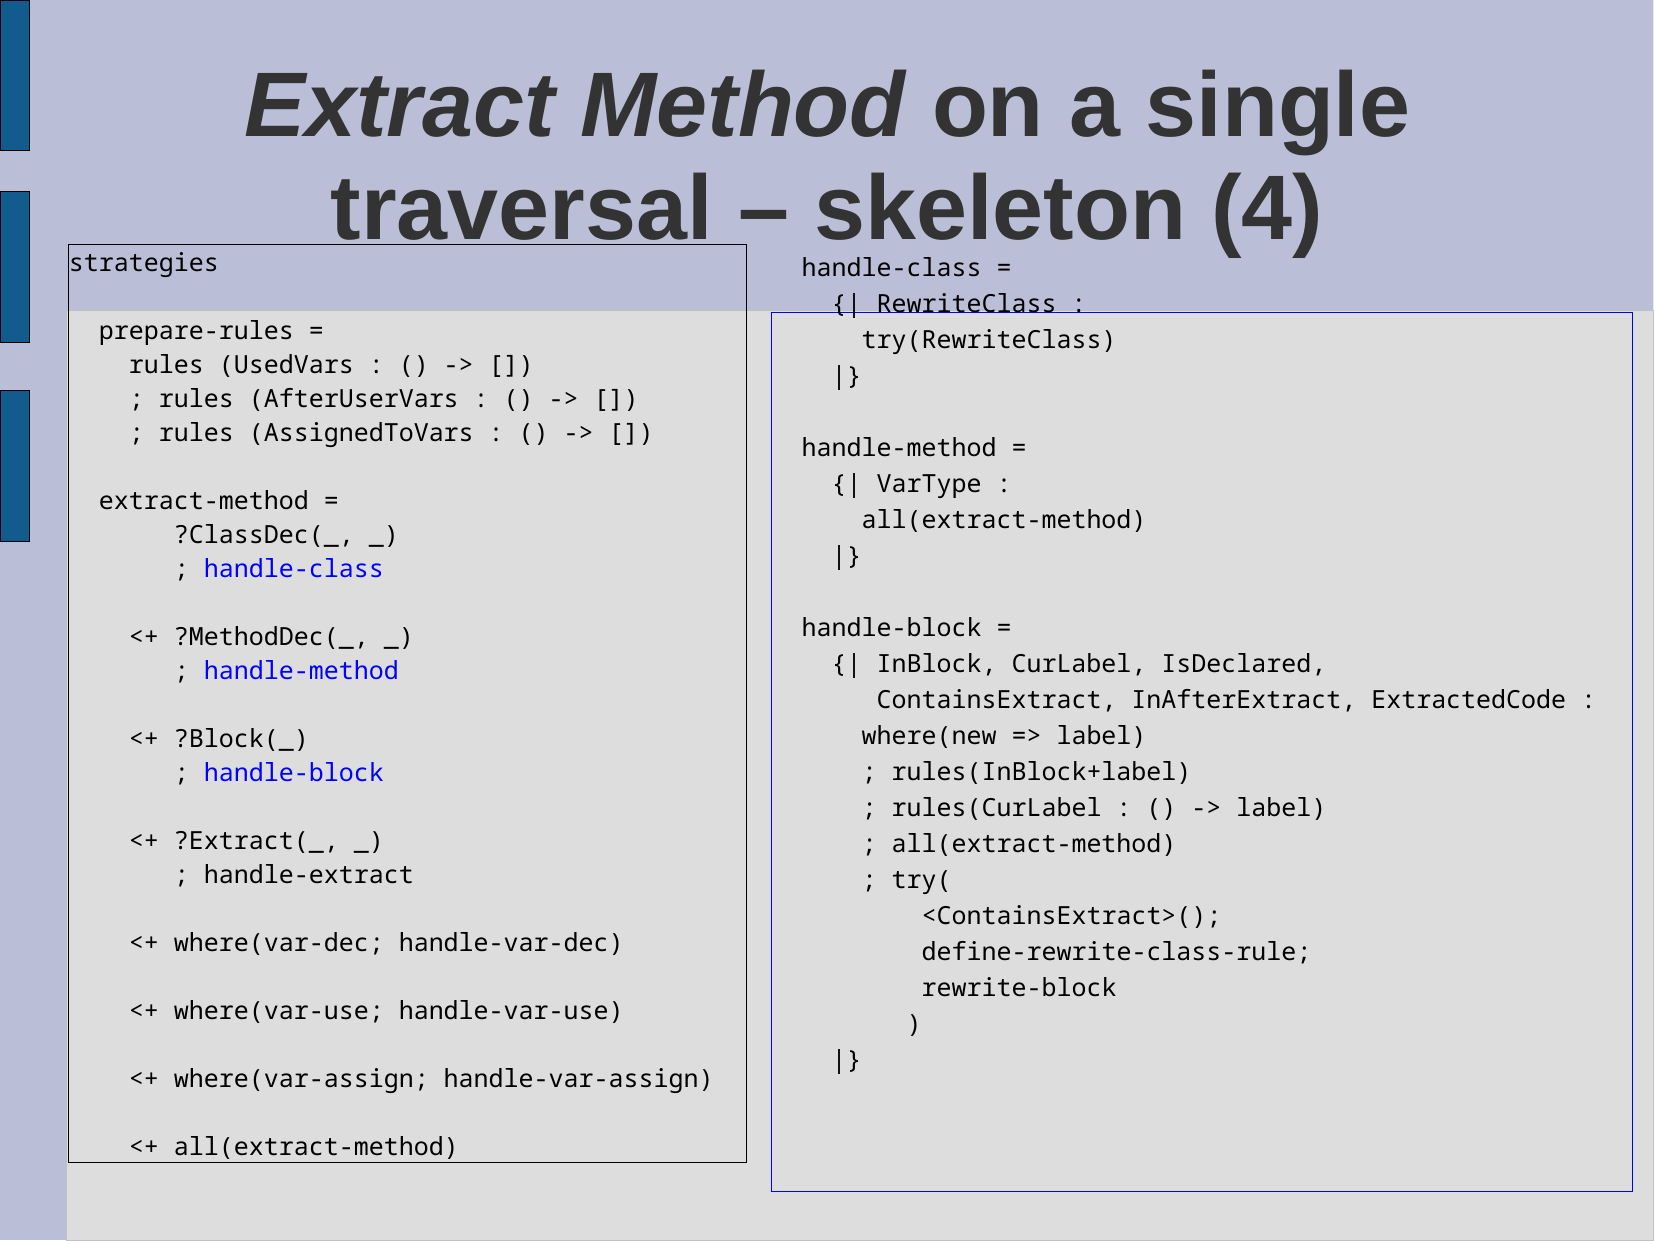

Extract Method on a single traversal – skeleton (4)
# strategies
 prepare-rules =
 rules (UsedVars : () -> [])
 ; rules (AfterUserVars : () -> [])
 ; rules (AssignedToVars : () -> [])
 extract-method =
 ?ClassDec(_, _)
 ; handle-class
 <+ ?MethodDec(_, _)
 ; handle-method
 <+ ?Block(_)
 ; handle-block
 <+ ?Extract(_, _)
 ; handle-extract
 <+ where(var-dec; handle-var-dec)
 <+ where(var-use; handle-var-use)
 <+ where(var-assign; handle-var-assign)
 <+ all(extract-method)
 handle-class =
 {| RewriteClass :
 try(RewriteClass)
 |}
 handle-method =
 {| VarType :
 all(extract-method)
 |}
 handle-block =
 {| InBlock, CurLabel, IsDeclared,
 ContainsExtract, InAfterExtract, ExtractedCode :
 where(new => label)
 ; rules(InBlock+label)
 ; rules(CurLabel : () -> label)
 ; all(extract-method)
 ; try(
 <ContainsExtract>();
 define-rewrite-class-rule;
 rewrite-block
 )
 |}